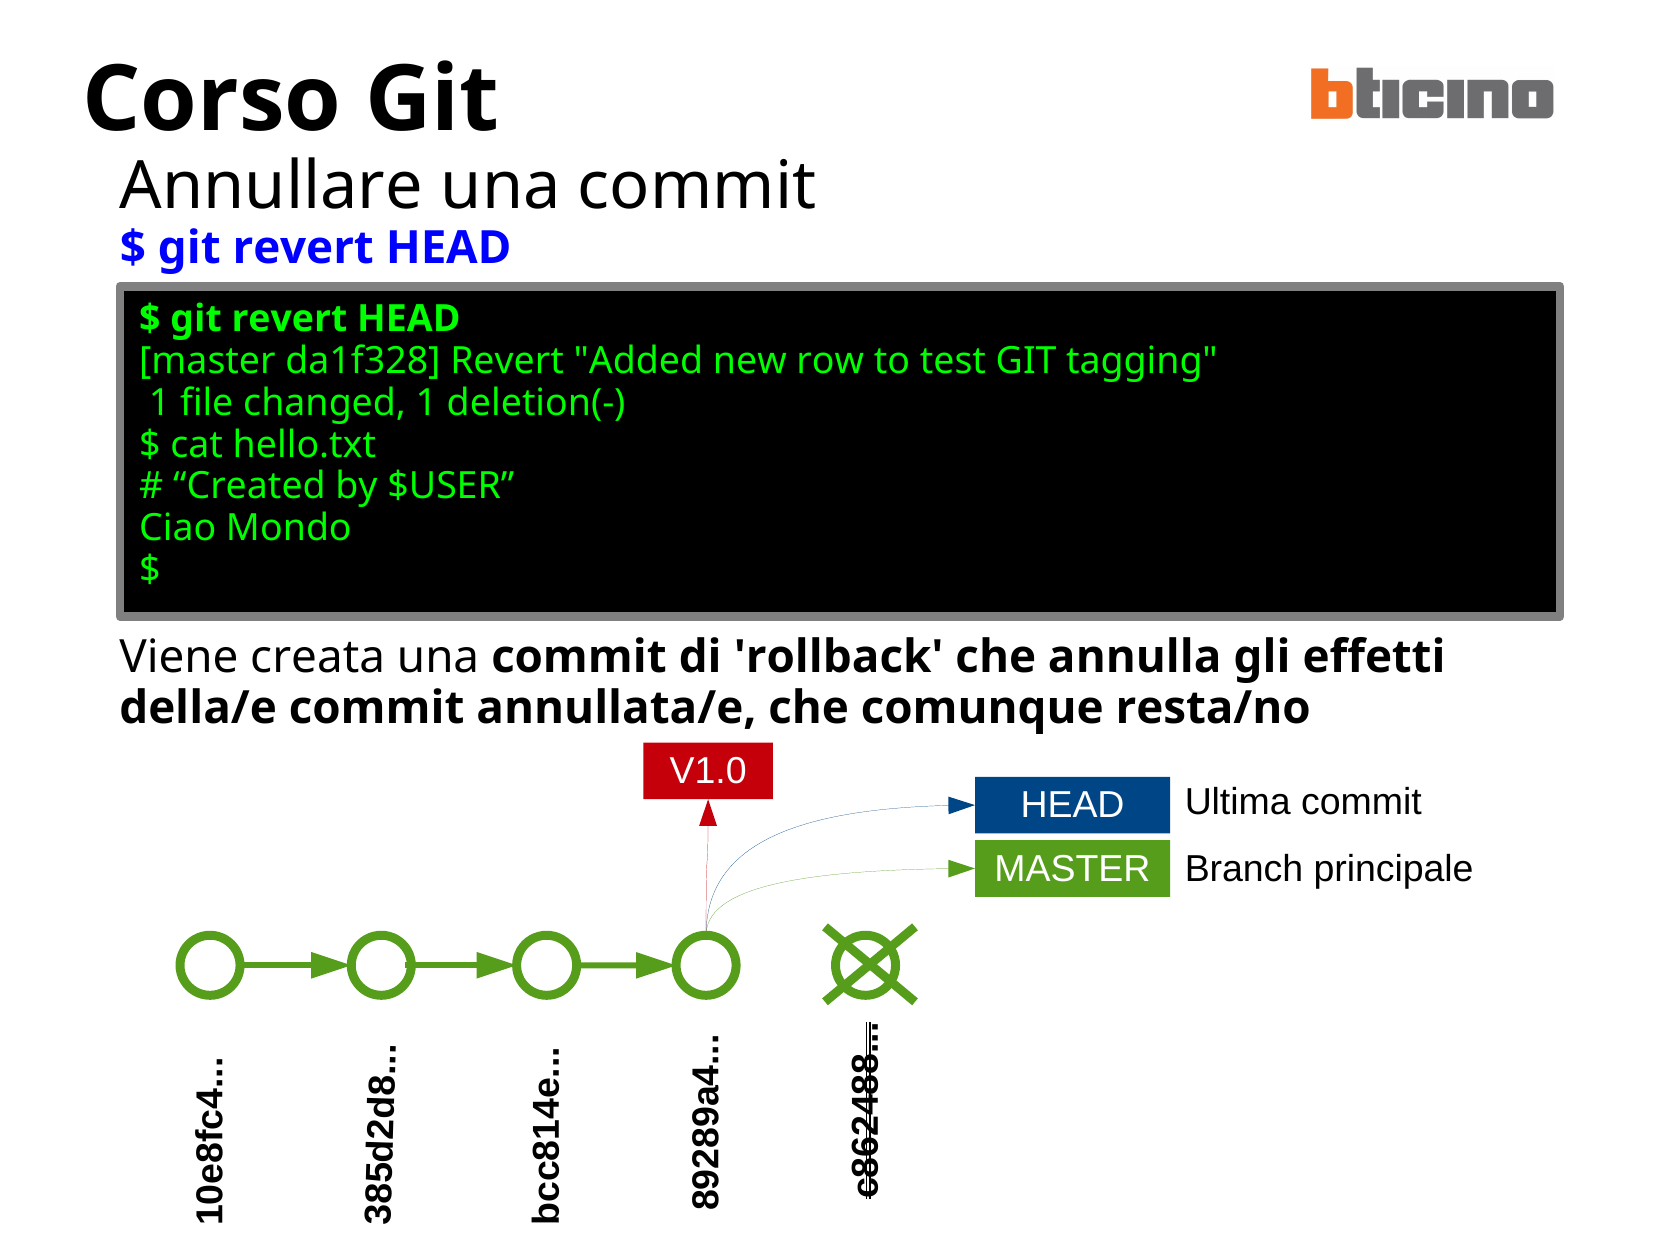

# Corso Git
Annullare una commit
$ git revert HEAD
$ git revert HEAD
[master da1f328] Revert "Added new row to test GIT tagging"
 1 file changed, 1 deletion(-)
$ cat hello.txt
# “Created by $USER”
Ciao Mondo
$
Viene creata una commit di 'rollback' che annulla gli effetti della/e commit annullata/e, che comunque resta/no
V1.0
Ultima commit
HEAD
MASTER
Branch principale
c862488...
89289a4...
10e8fc4...
385d2d8...
bcc814e...